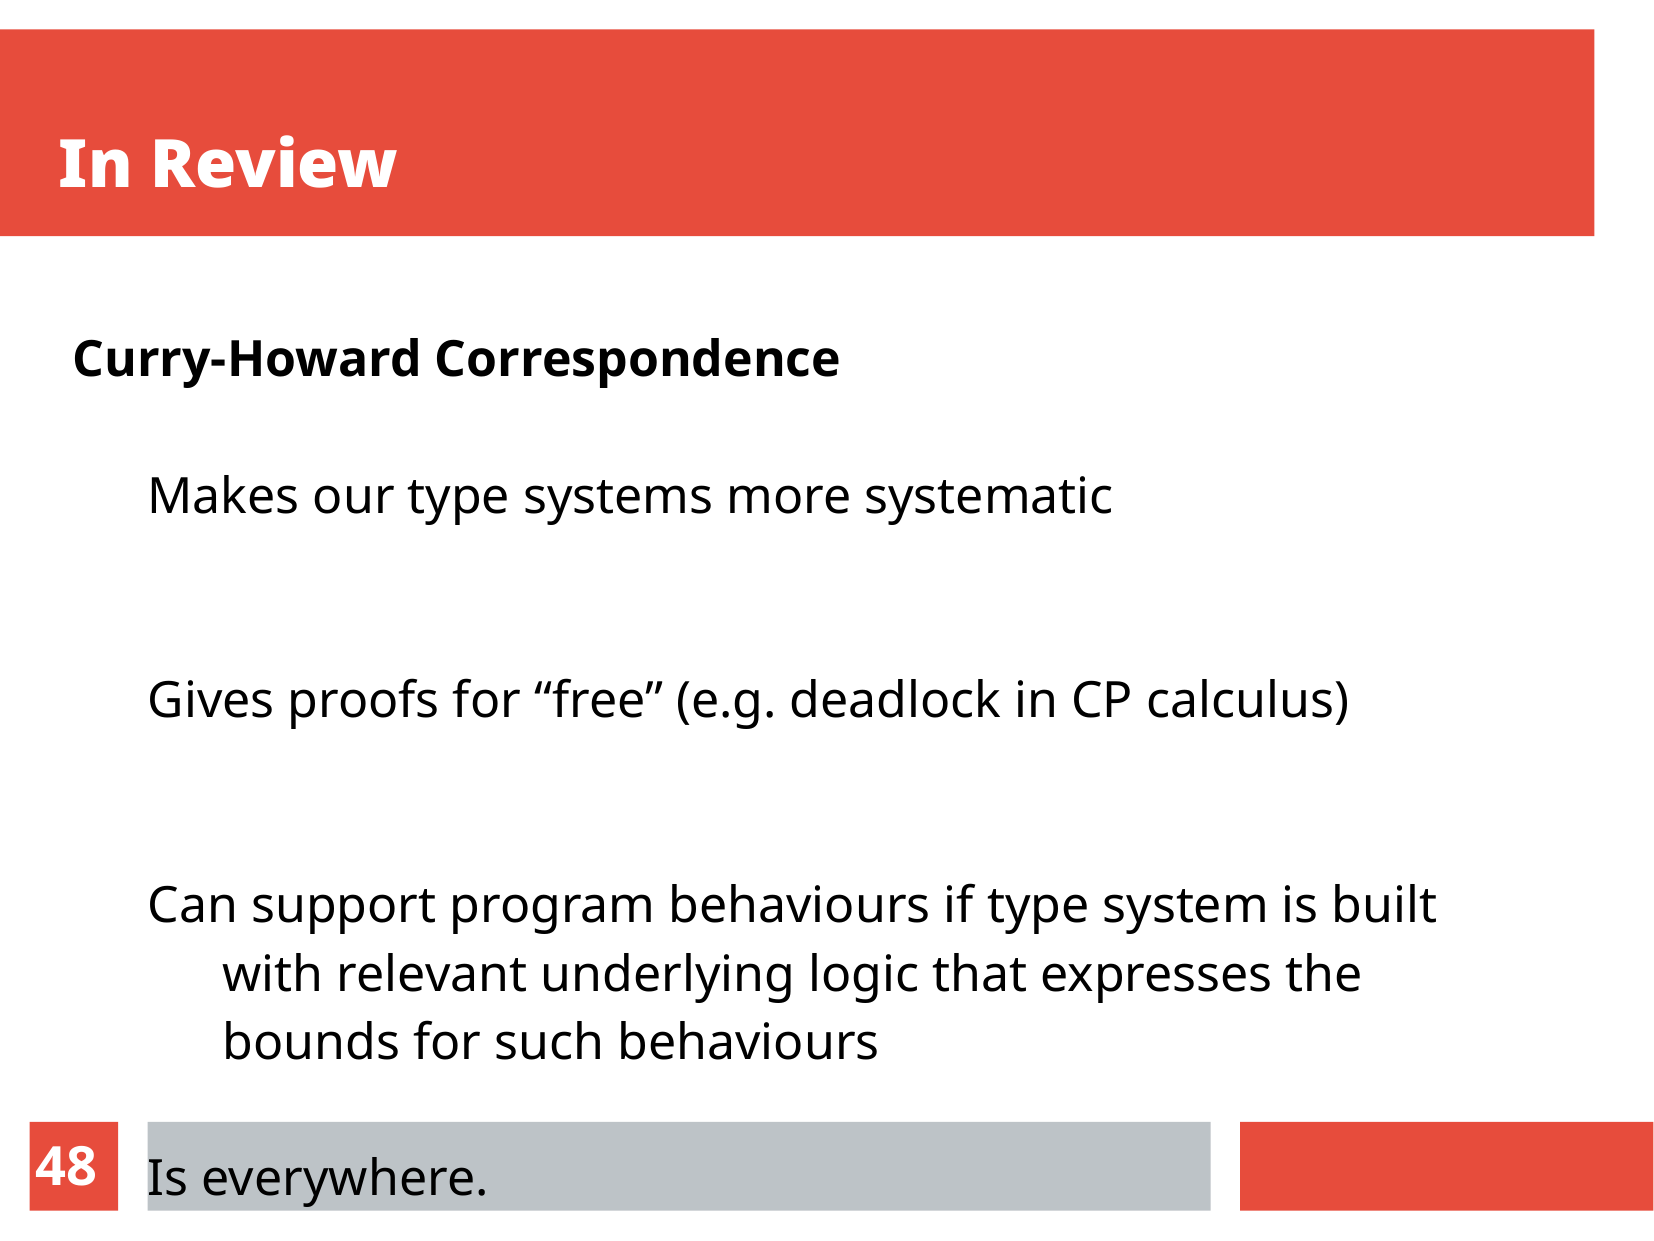

# In Review
Curry-Howard Correspondence
	Makes our type systems more systematic
	Gives proofs for “free” (e.g. deadlock in CP calculus)
	Can support program behaviours if type system is built
		with relevant underlying logic that expresses the
		bounds for such behaviours
	Is everywhere.
48
87